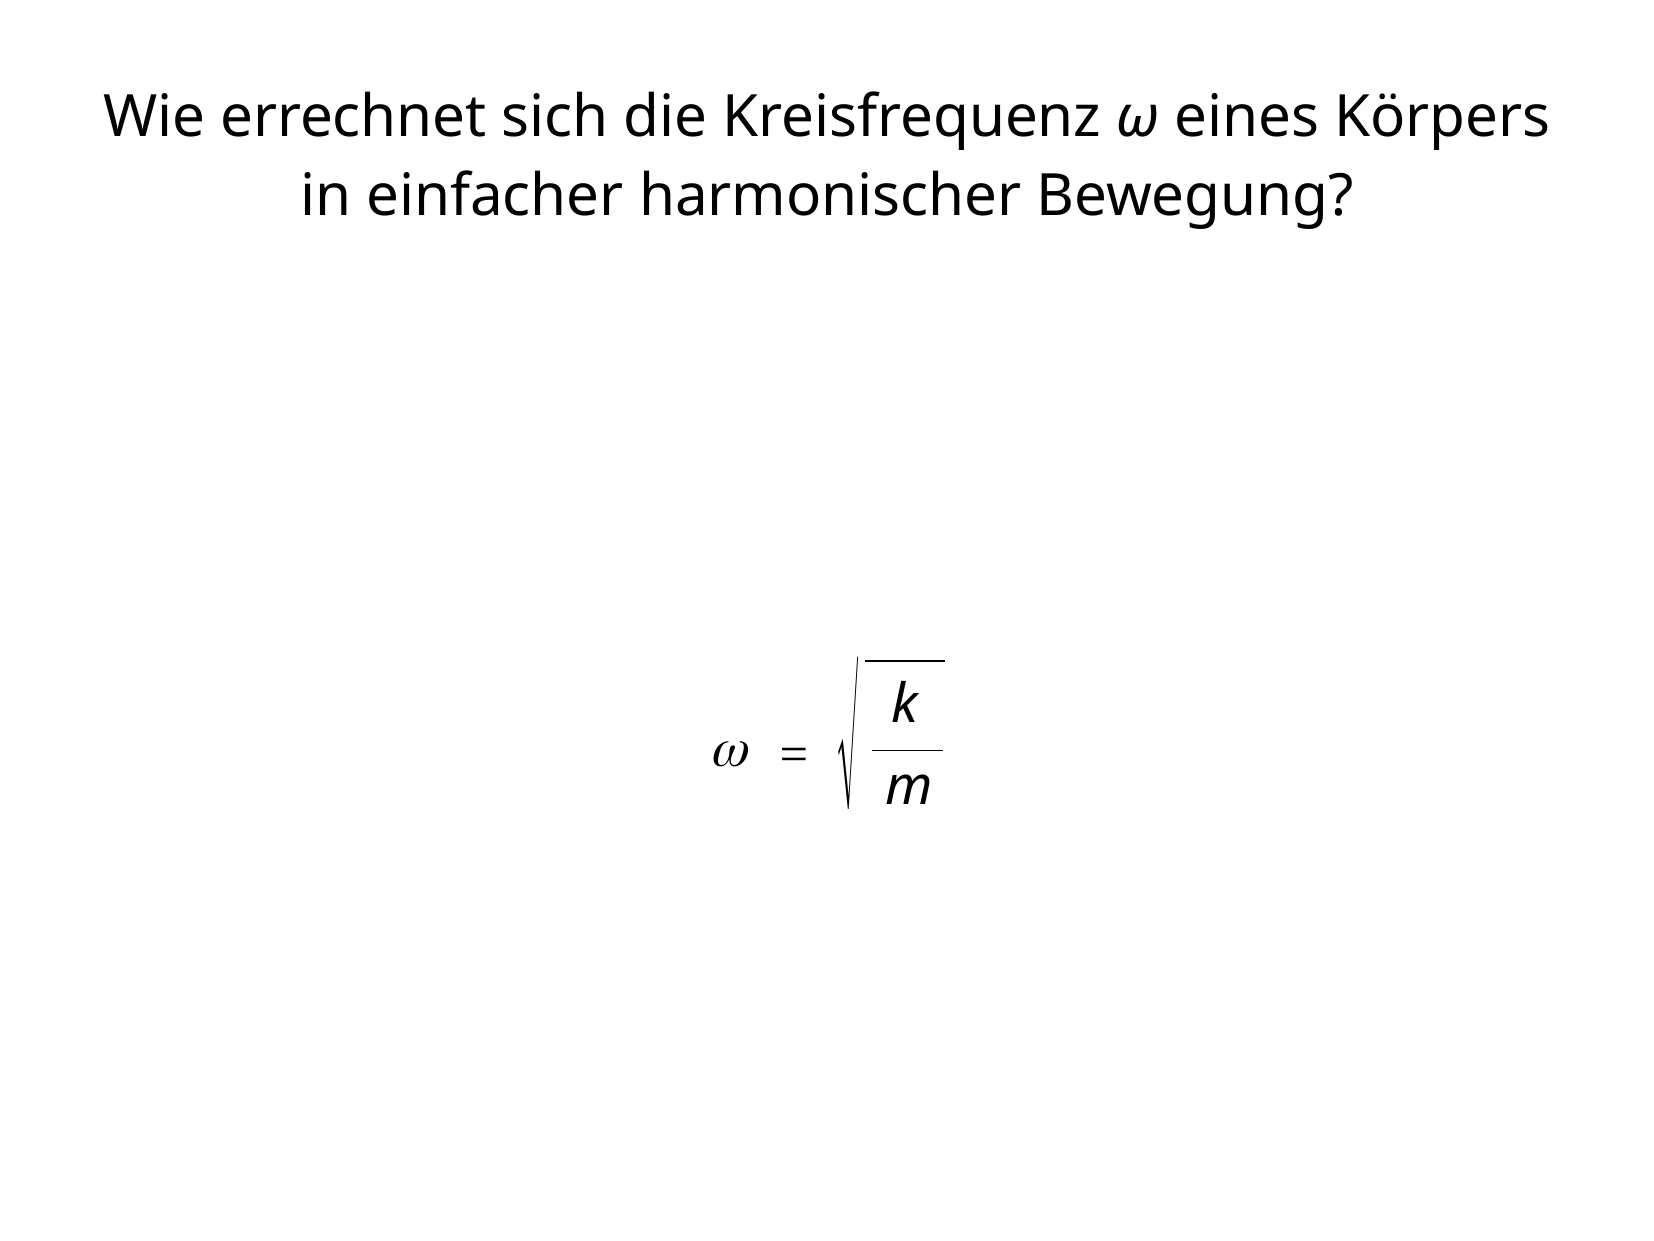

# Wie errechnet sich die Kreisfrequenz ω eines Körpers in einfacher harmonischer Bewegung?